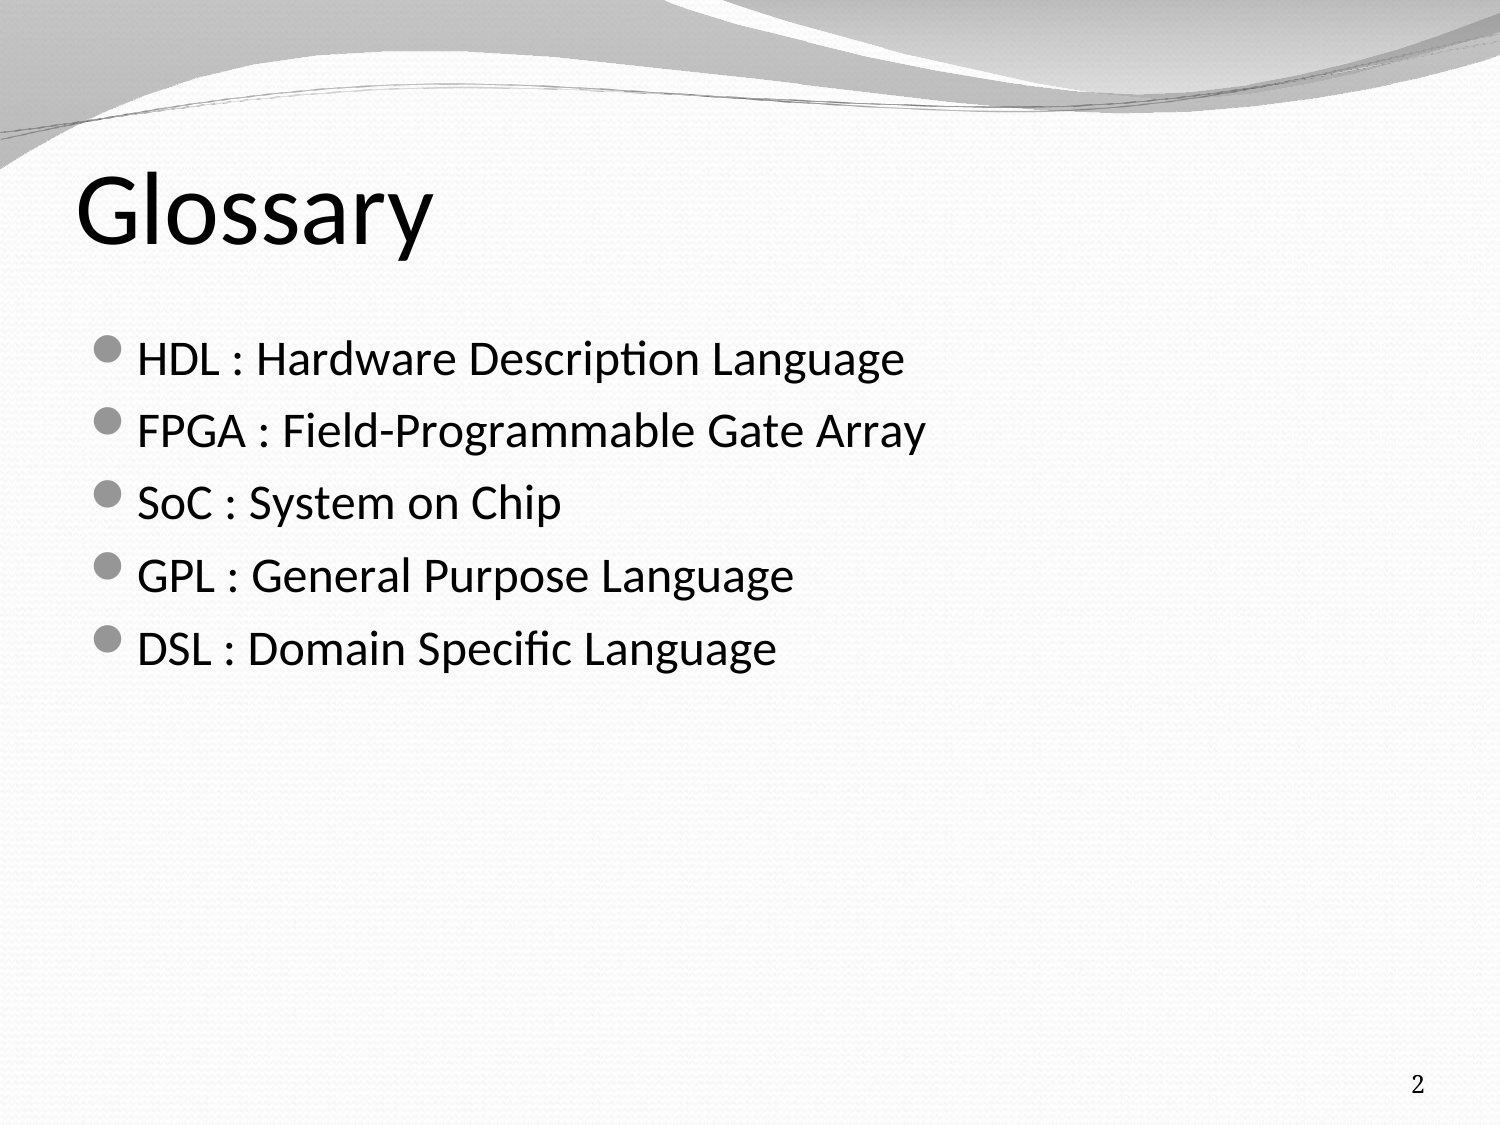

Glossary
# HDL : Hardware Description Language
FPGA : Field-Programmable Gate Array
SoC : System on Chip
GPL : General Purpose Language
DSL : Domain Specific Language